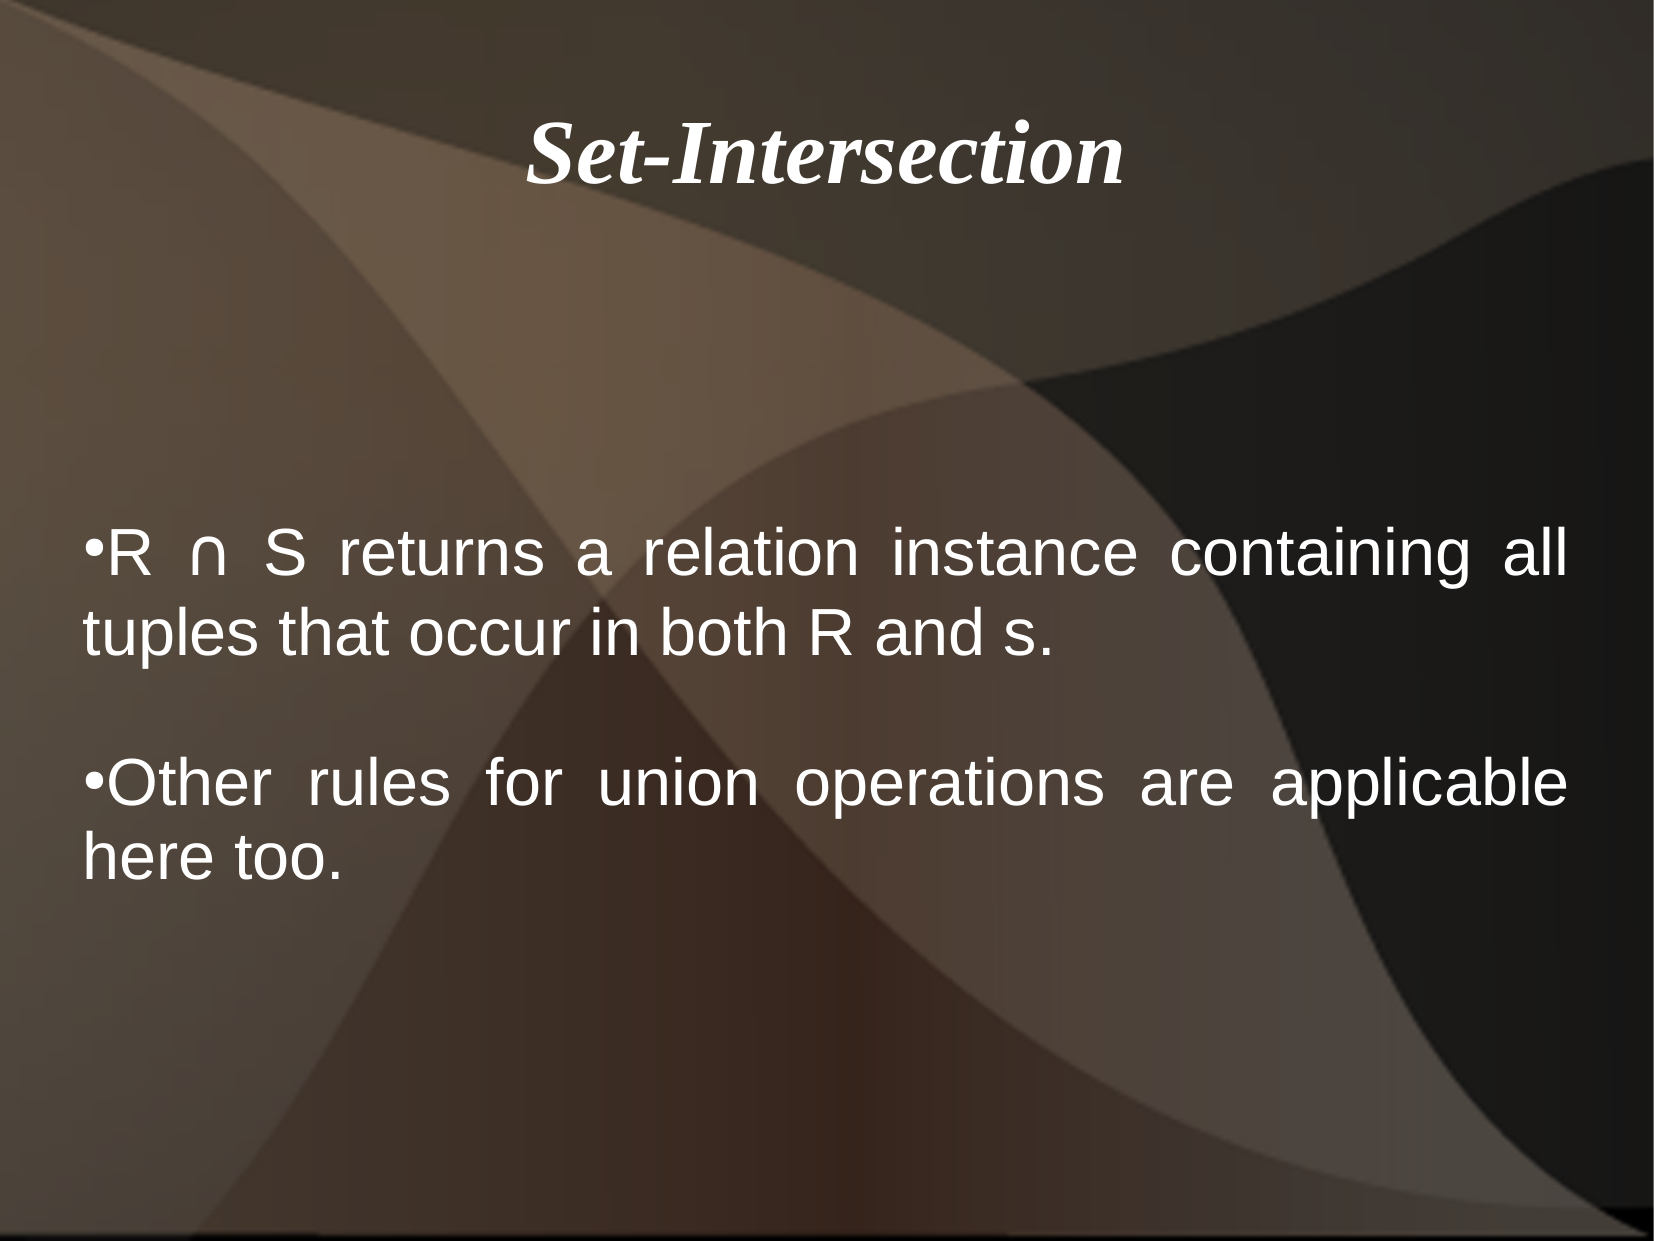

# Set-Intersection
R ∩ S returns a relation instance containing all tuples that occur in both R and s.
Other rules for union operations are applicable here too.